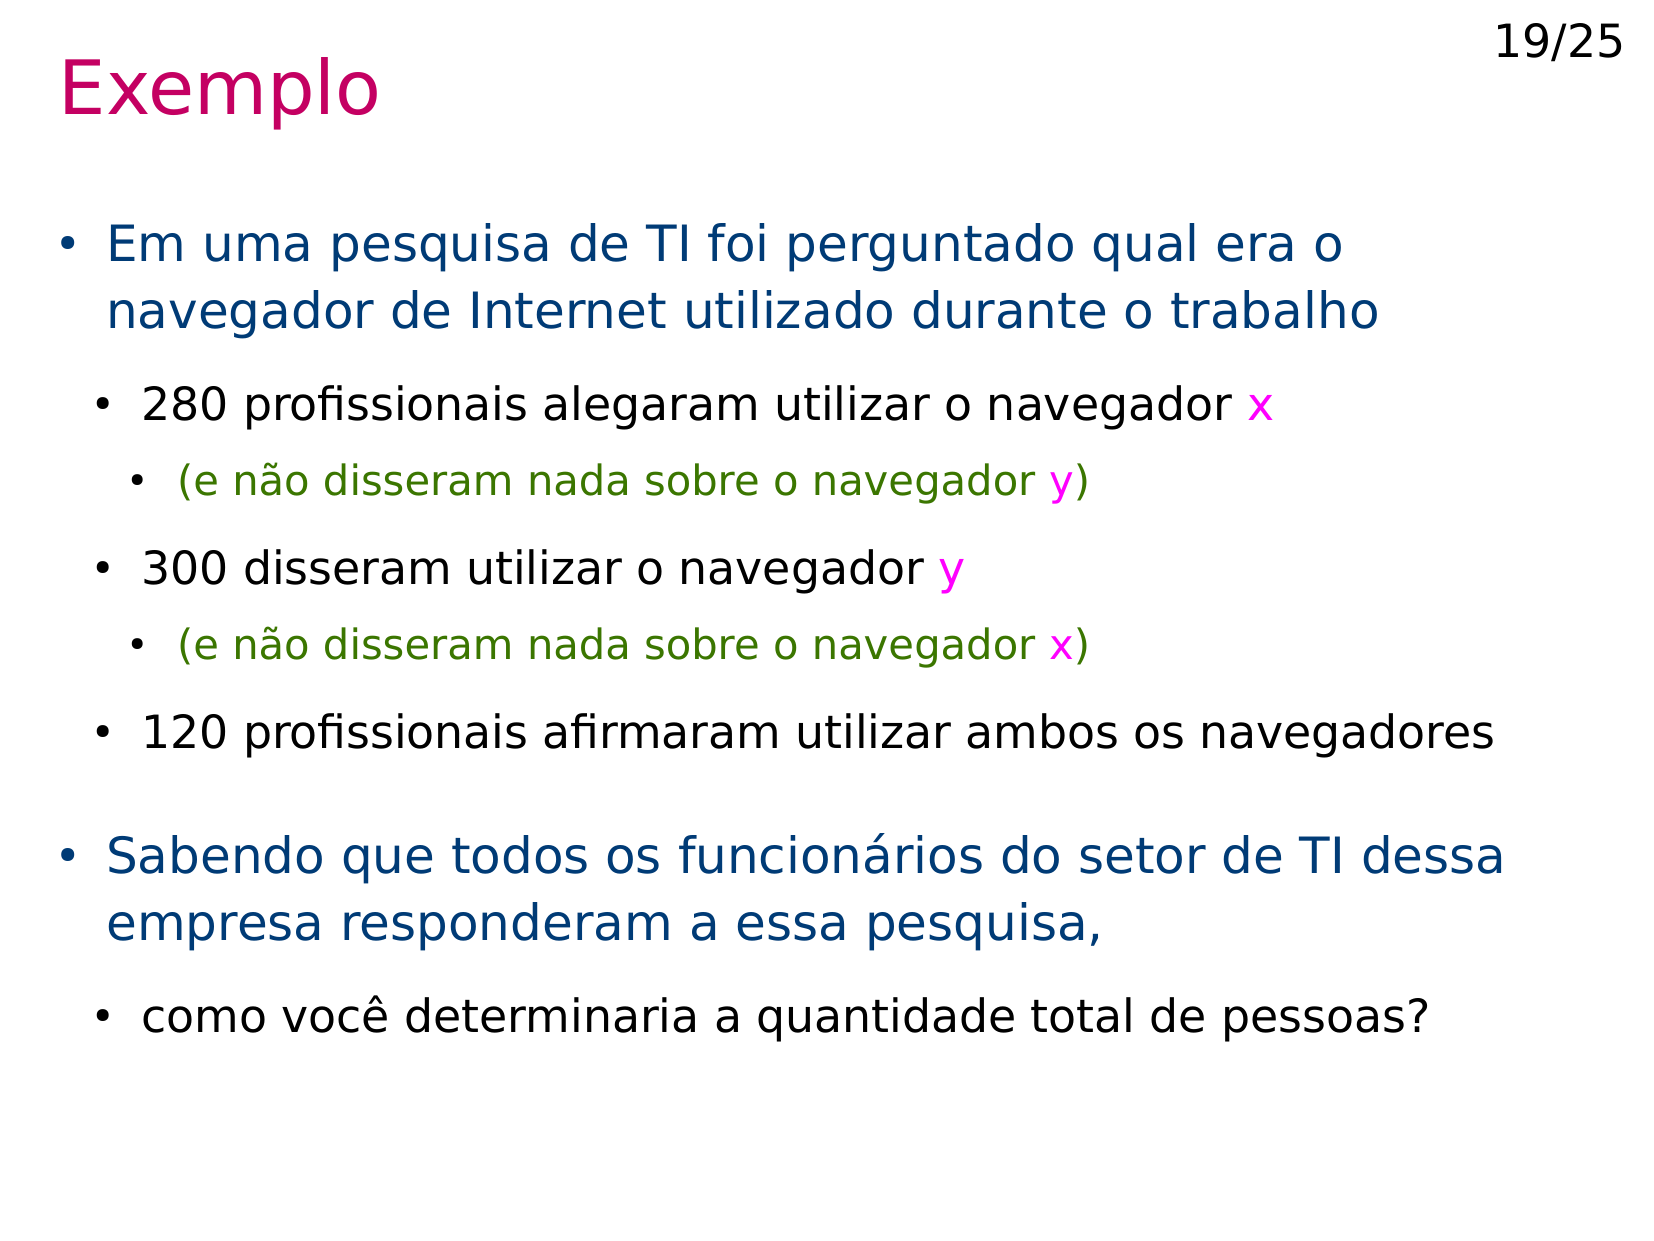

19
# Exemplo
Em uma pesquisa de TI foi perguntado qual era o navegador de Internet utilizado durante o trabalho
280 profissionais alegaram utilizar o navegador x
(e não disseram nada sobre o navegador y)
300 disseram utilizar o navegador y
(e não disseram nada sobre o navegador x)
120 profissionais afirmaram utilizar ambos os navegadores
Sabendo que todos os funcionários do setor de TI dessa empresa responderam a essa pesquisa,
como você determinaria a quantidade total de pessoas?